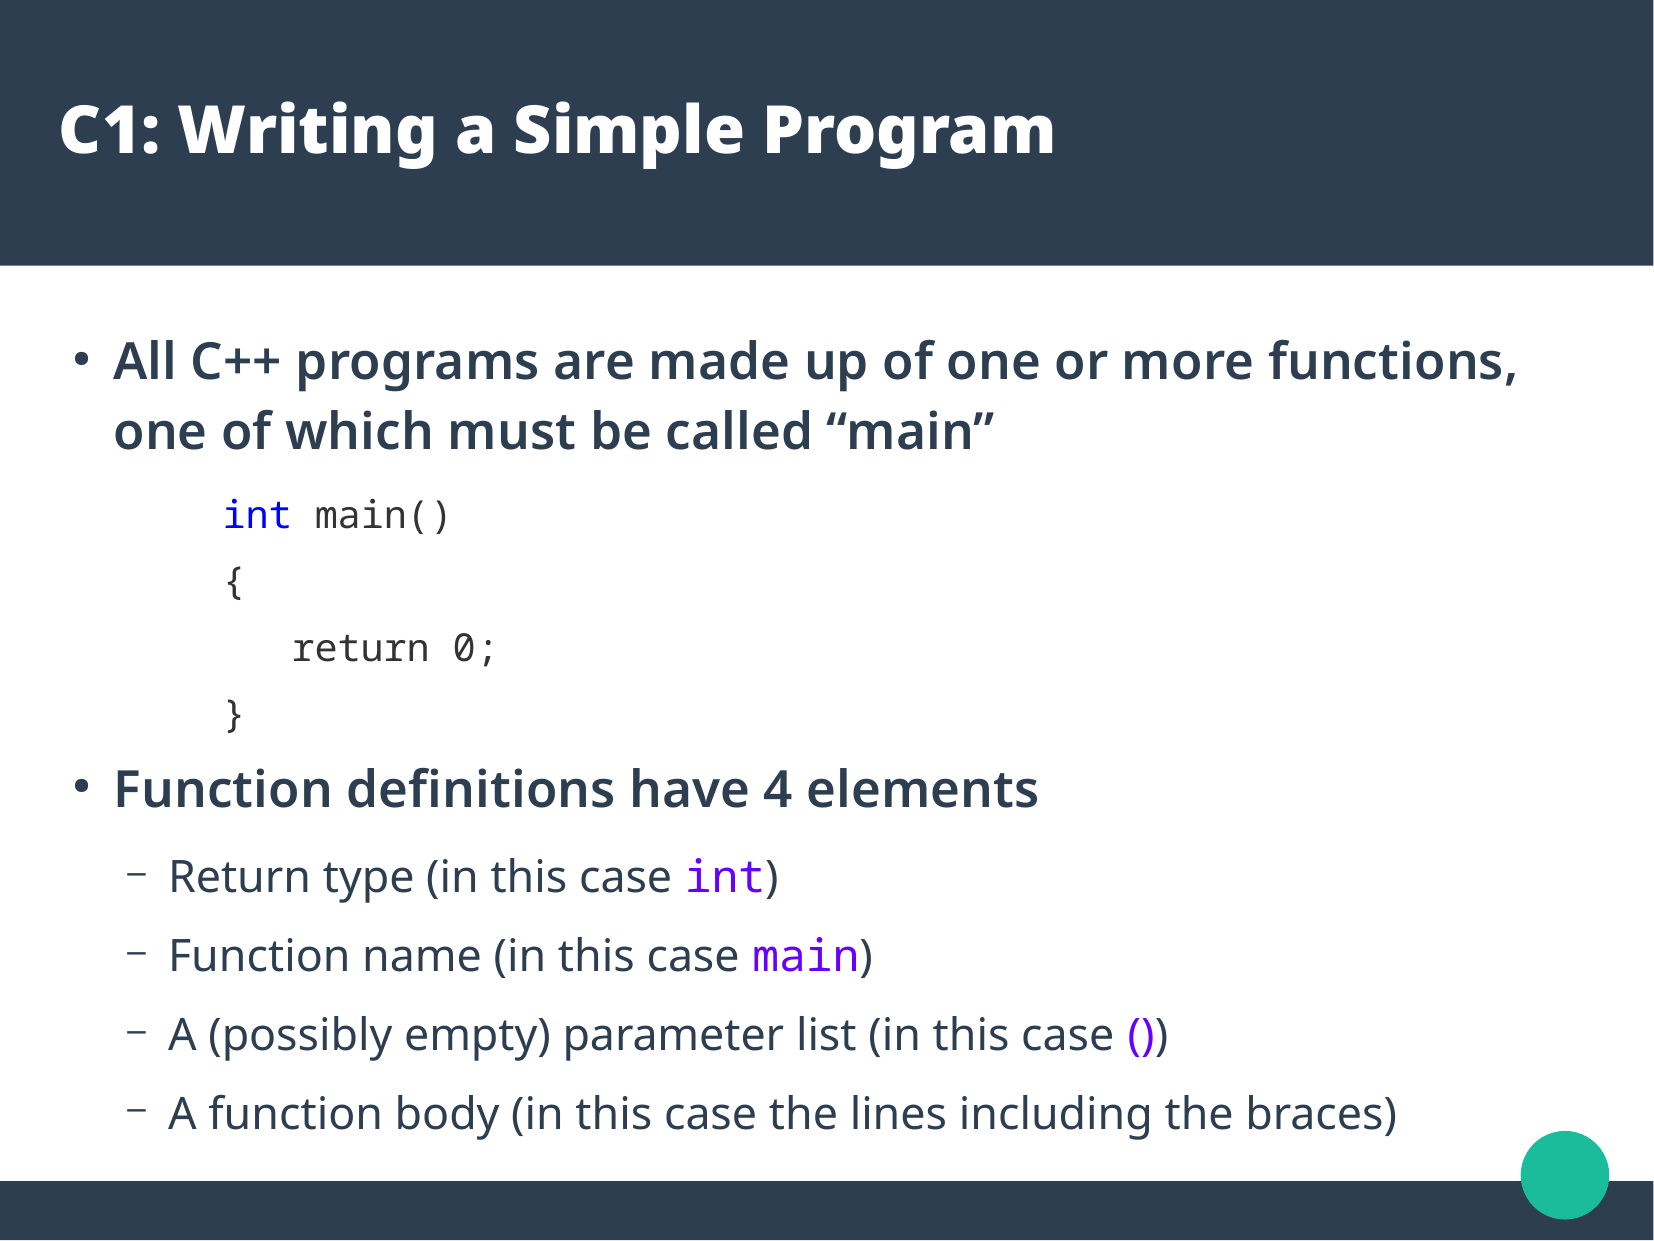

# C1: Writing a Simple Program
All C++ programs are made up of one or more functions, one of which must be called “main”
int main()
{
 return 0;
}
Function definitions have 4 elements
Return type (in this case int)
Function name (in this case main)
A (possibly empty) parameter list (in this case ())
A function body (in this case the lines including the braces)